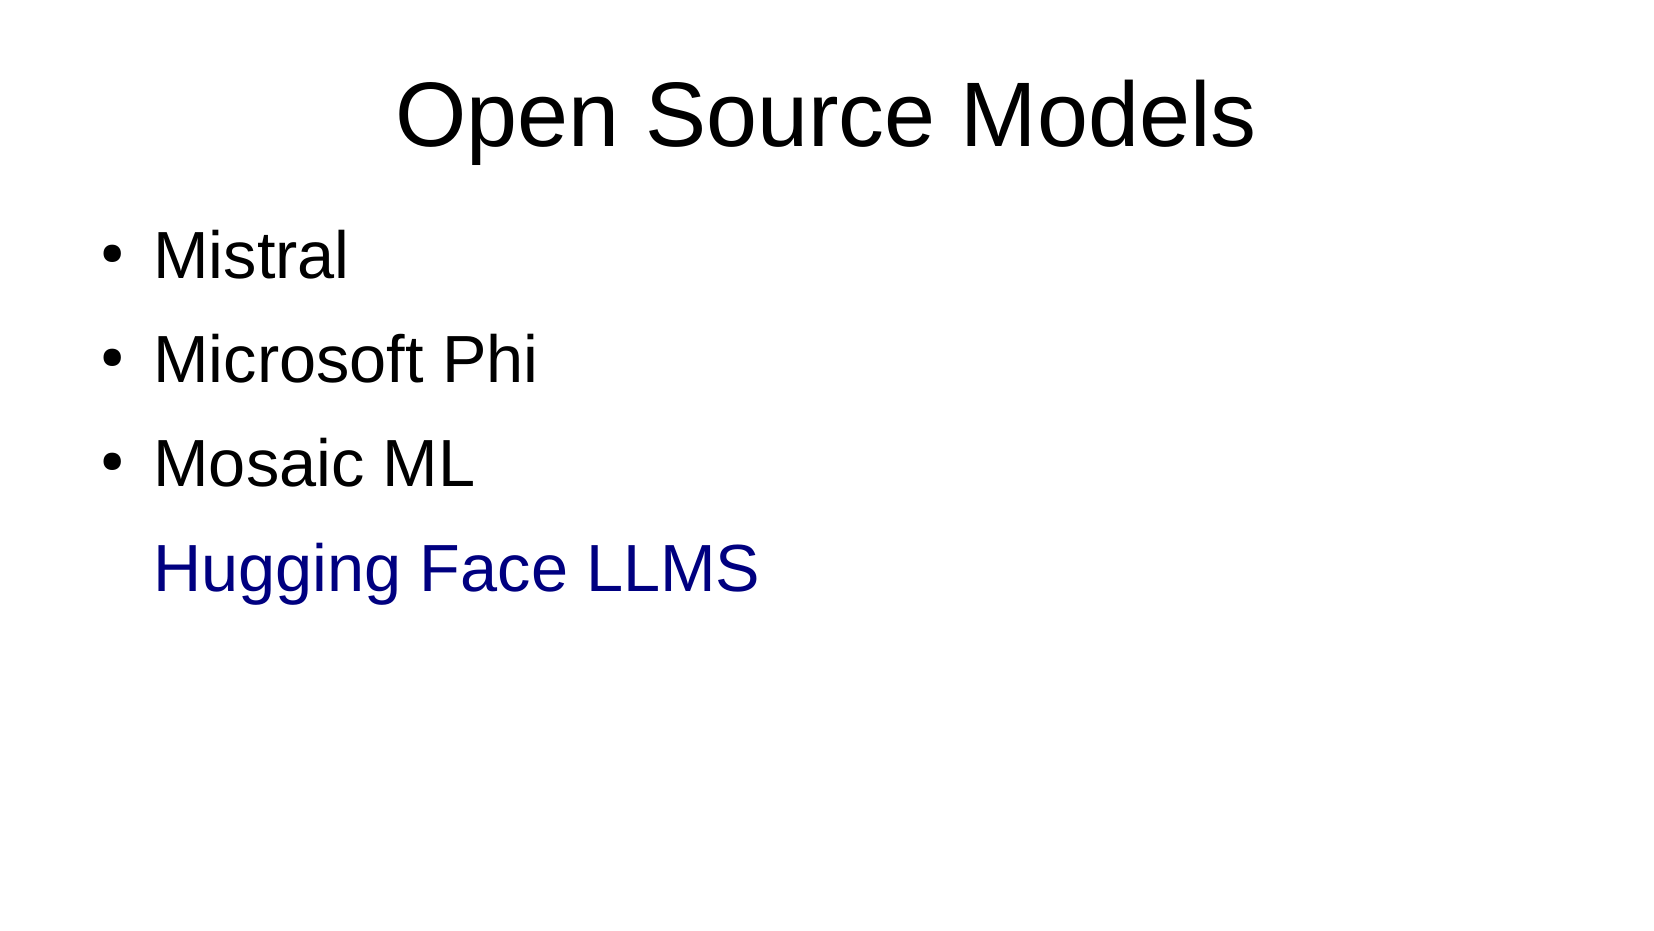

# Open Source Models
Mistral
Microsoft Phi
Mosaic ML
Hugging Face LLMS